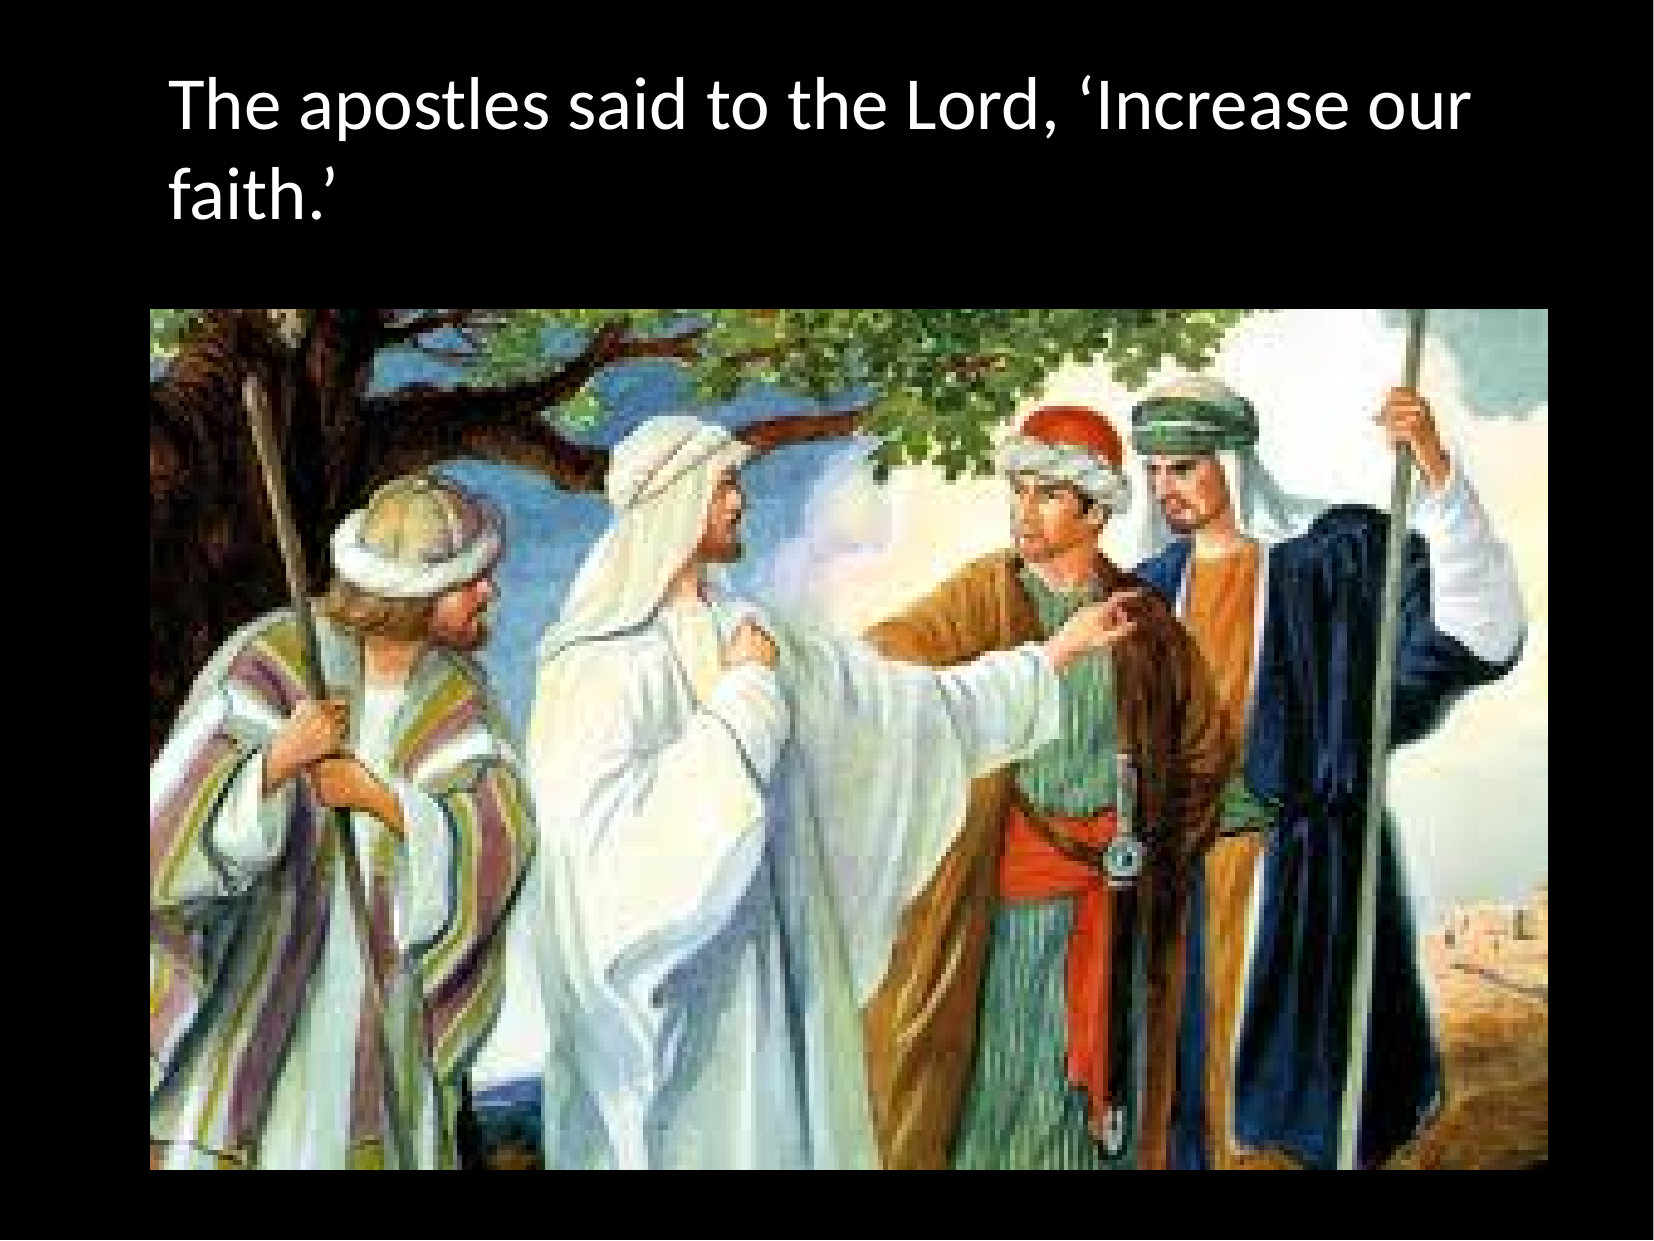

The apostles said to the Lord, ‘Increase our faith.’